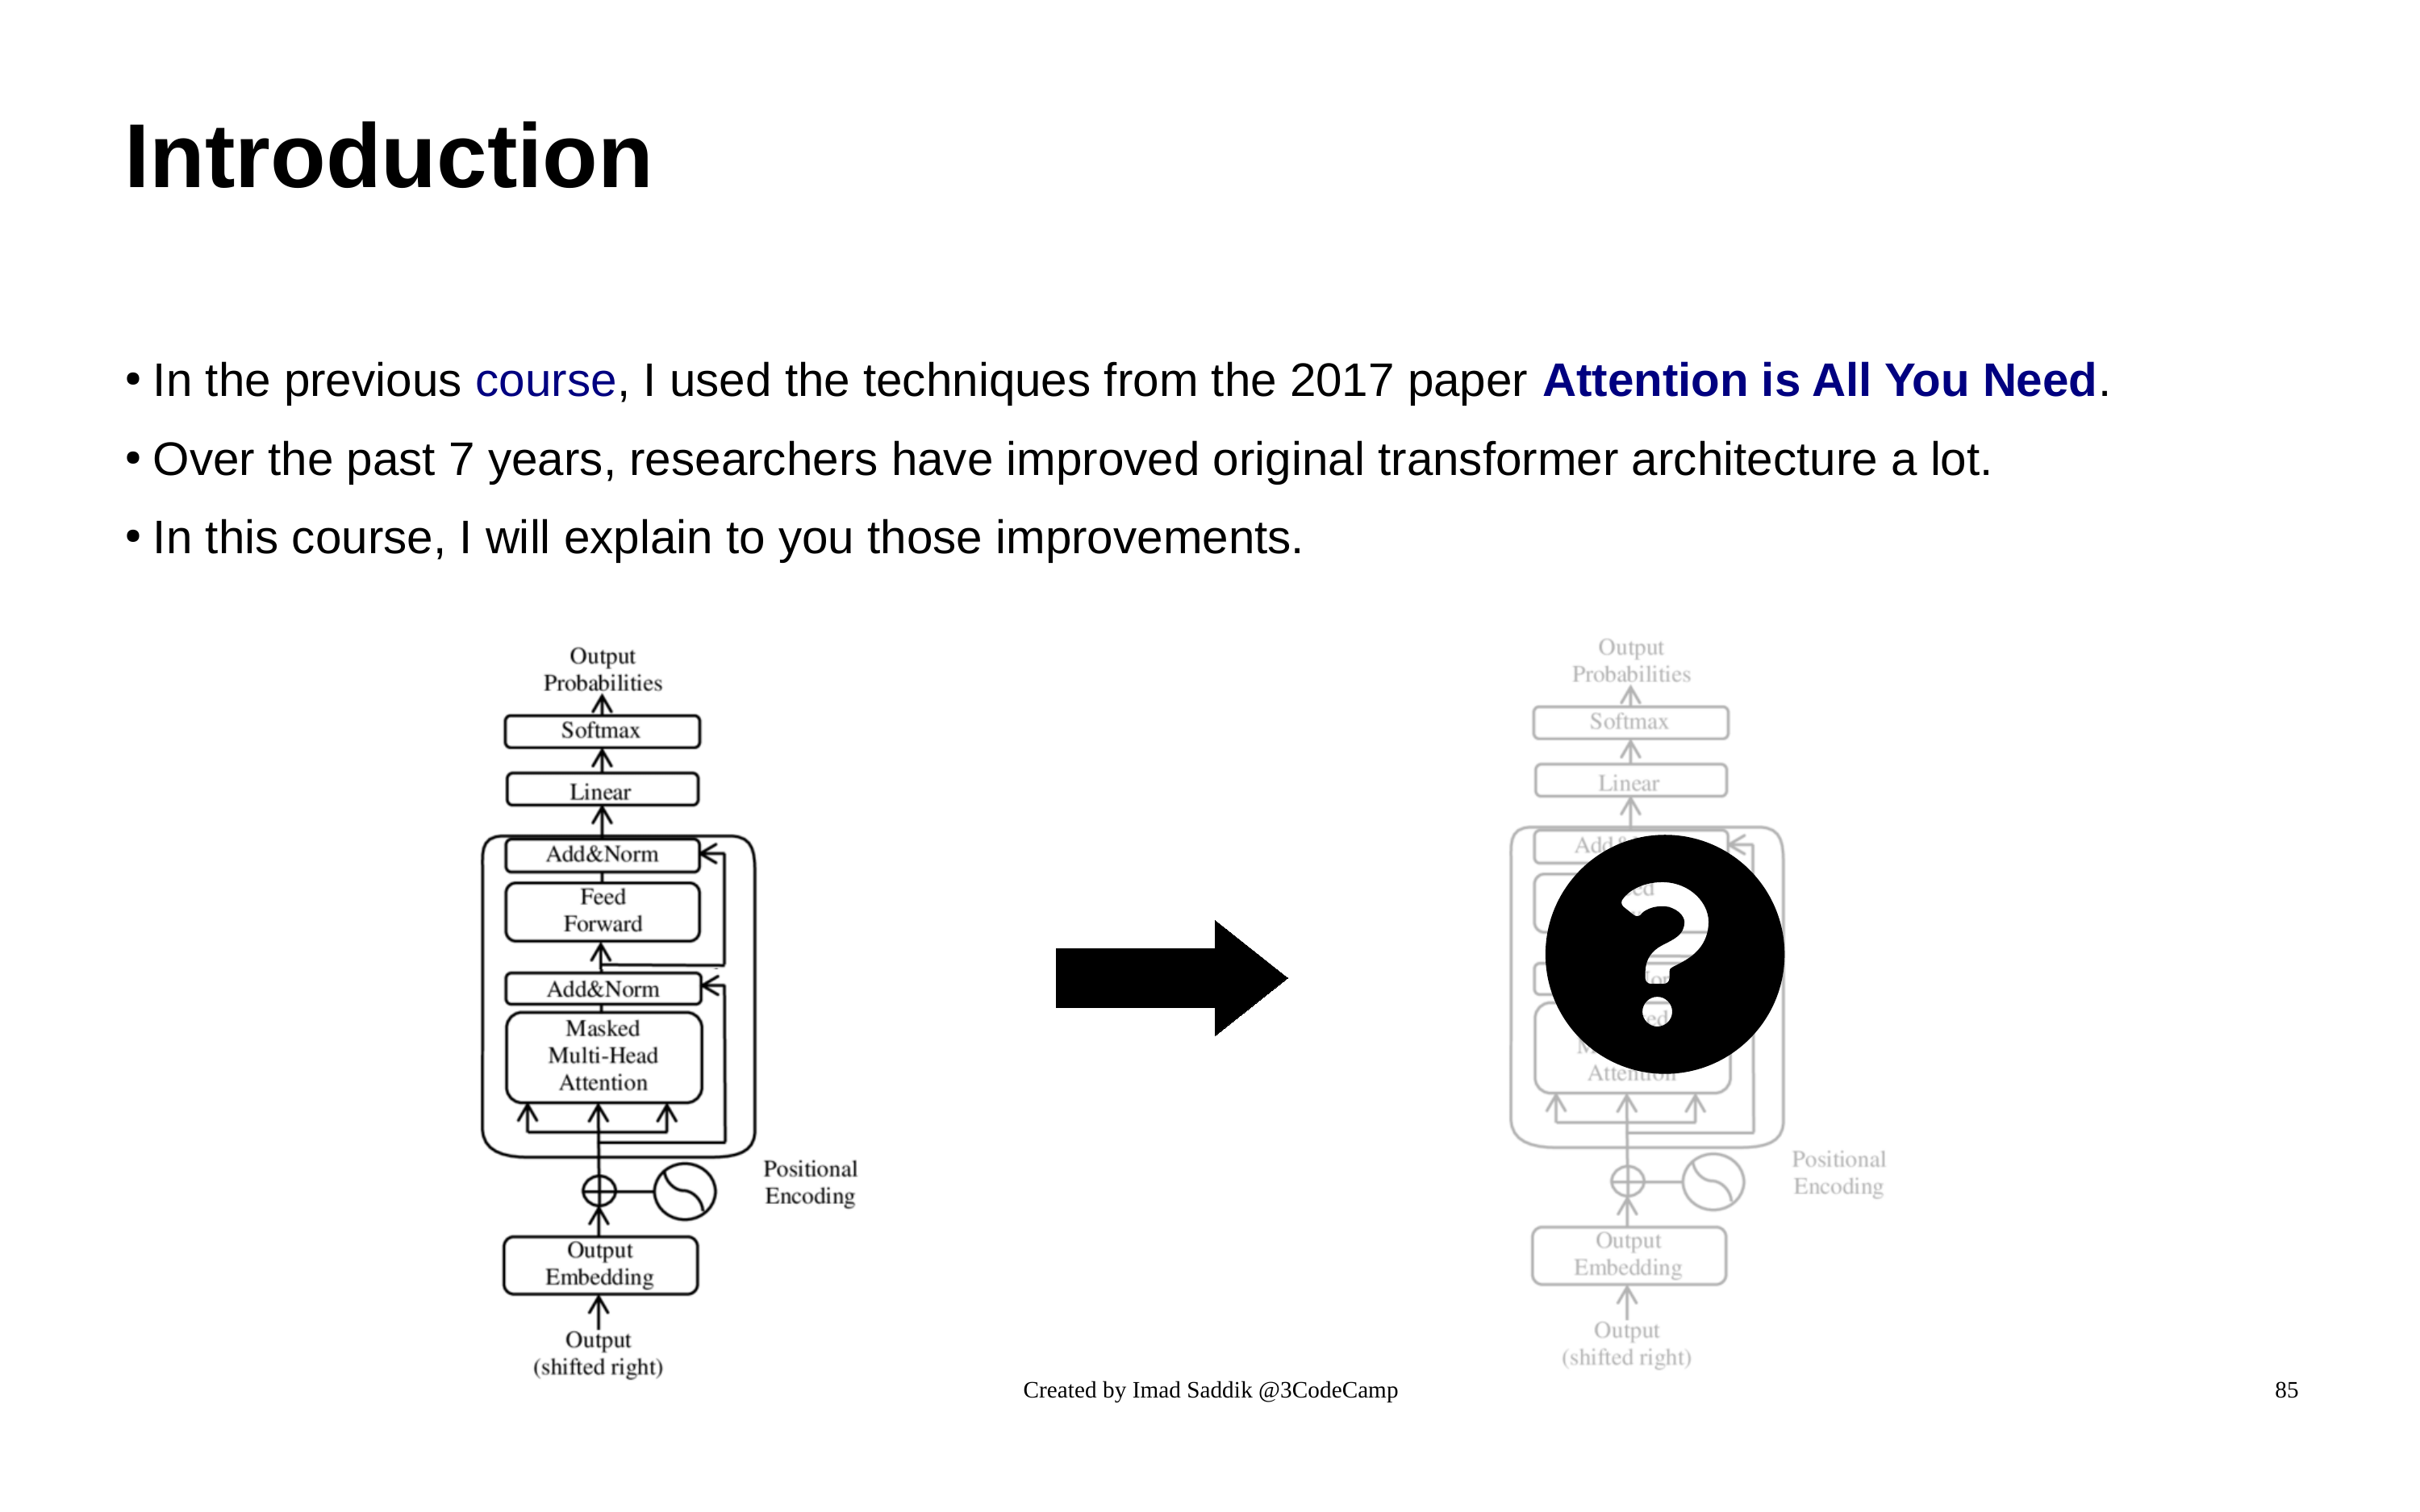

Introduction
In the previous course, I used the techniques from the 2017 paper Attention is All You Need.
Over the past 7 years, researchers have improved original transformer architecture a lot.
In this course, I will explain to you those improvements.
Created by Imad Saddik @3CodeCamp
85